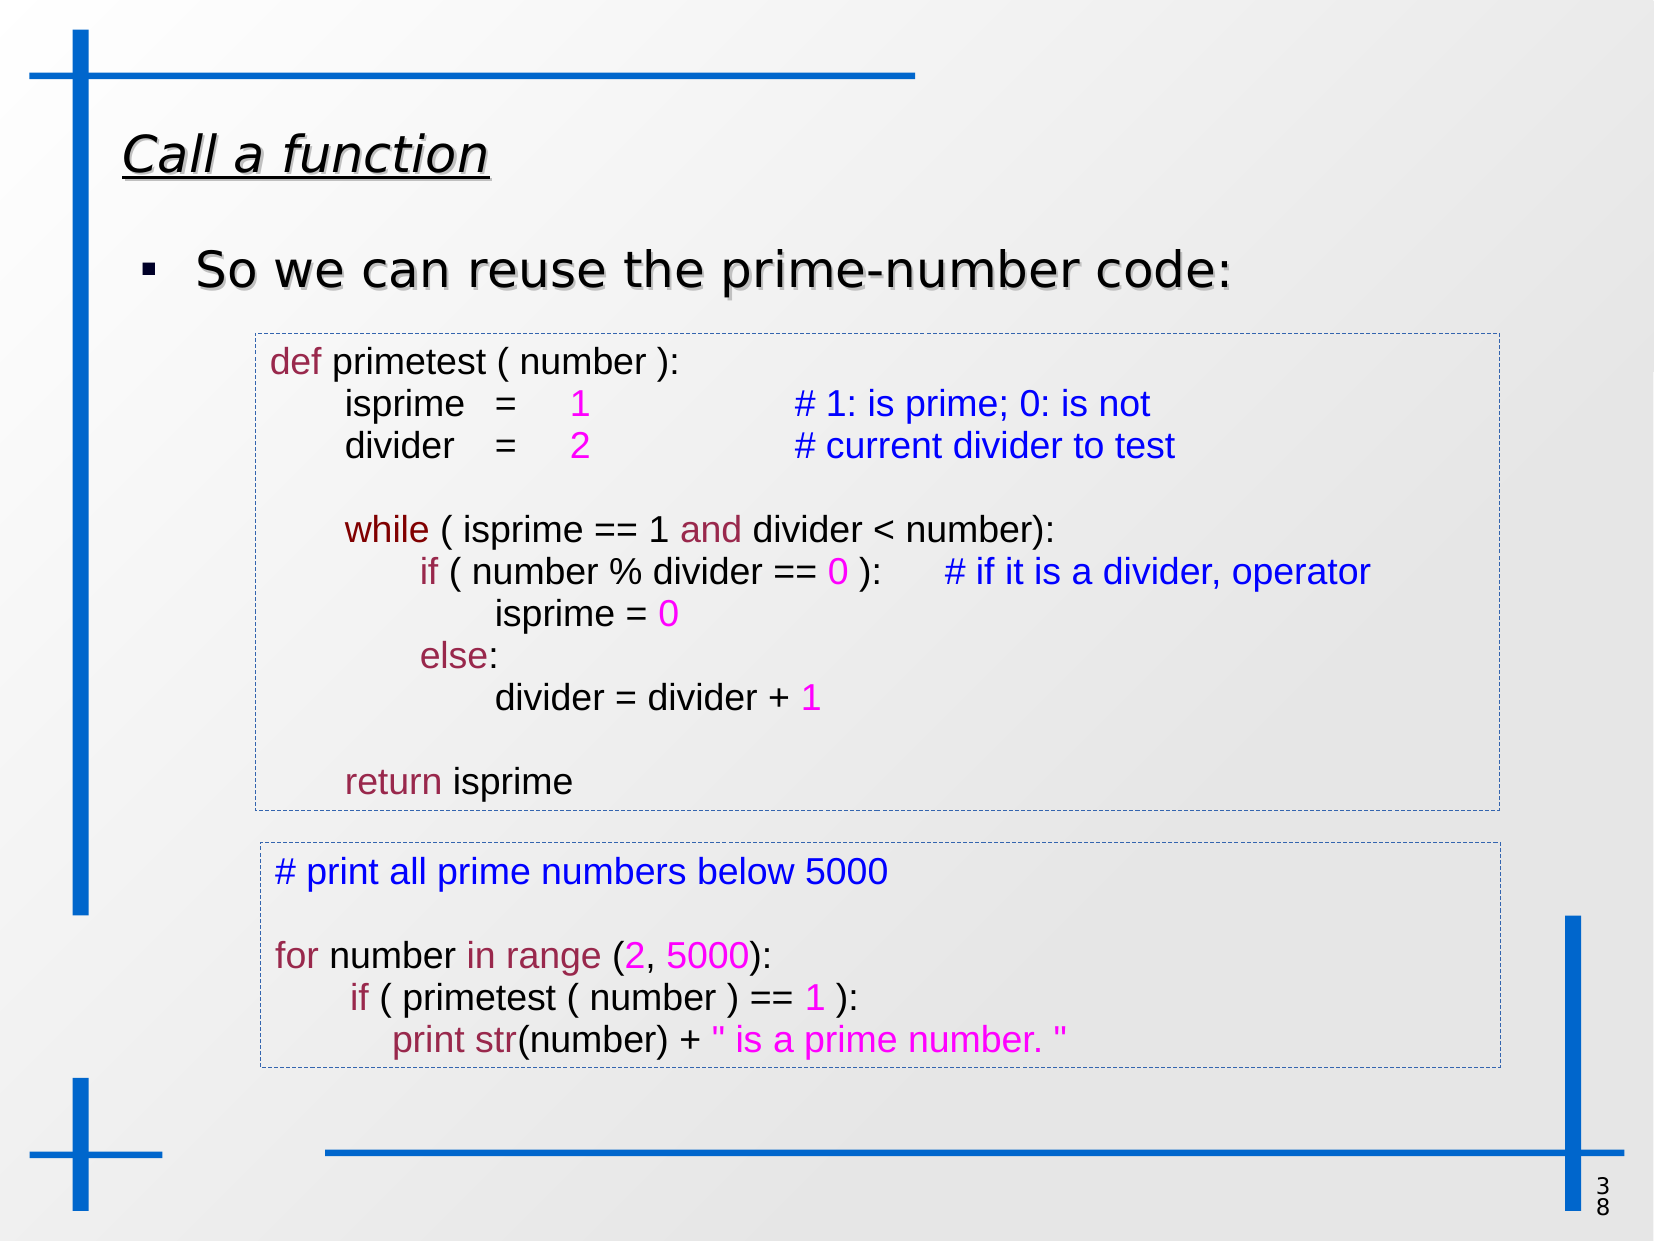

# Call a function
So we can reuse the prime-number code:
def primetest ( number ):
	isprime 	= 	1 			# 1: is prime; 0: is not
	divider 	= 	2 			# current divider to test
	while ( isprime == 1 and divider < number):
 		if ( number % divider == 0 ): 	# if it is a divider, operator
			isprime = 0
	 	else:
 			divider = divider + 1
	return isprime
# print all prime numbers below 5000
for number in range (2, 5000):
	if ( primetest ( number ) == 1 ):
	 print str(number) + " is a prime number. "